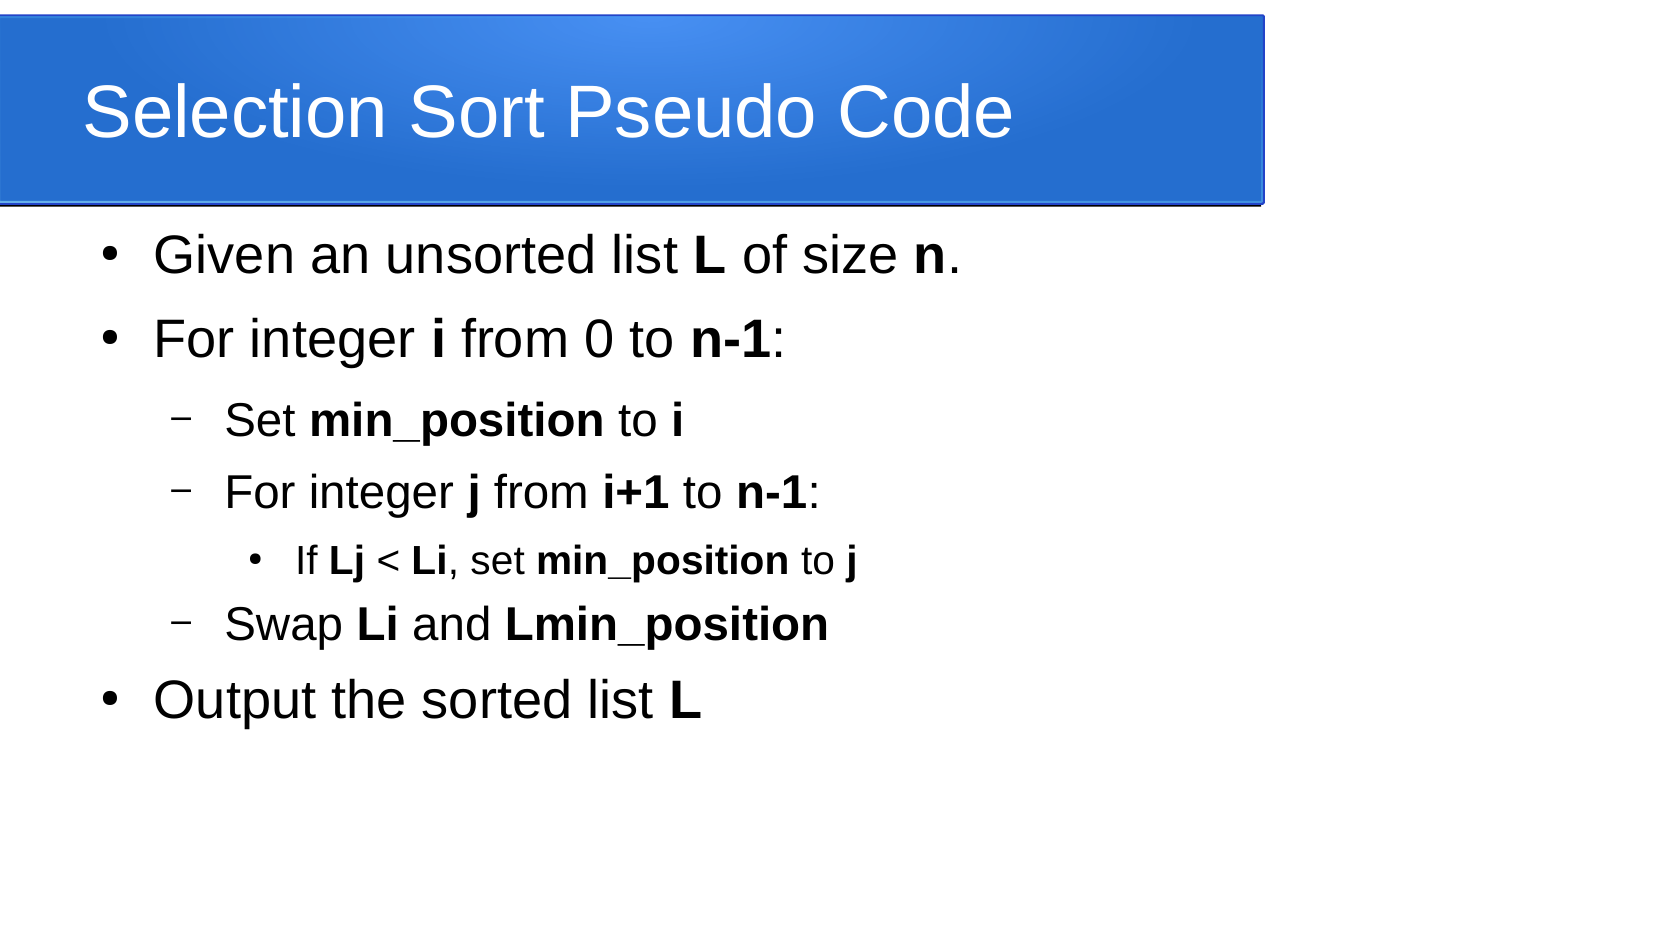

# Selection Sort Pseudo Code
Given an unsorted list L of size n.
For integer i from 0 to n-1:
Set min_position to i
For integer j from i+1 to n-1:
If Lj < Li, set min_position to j
Swap Li and Lmin_position
Output the sorted list L